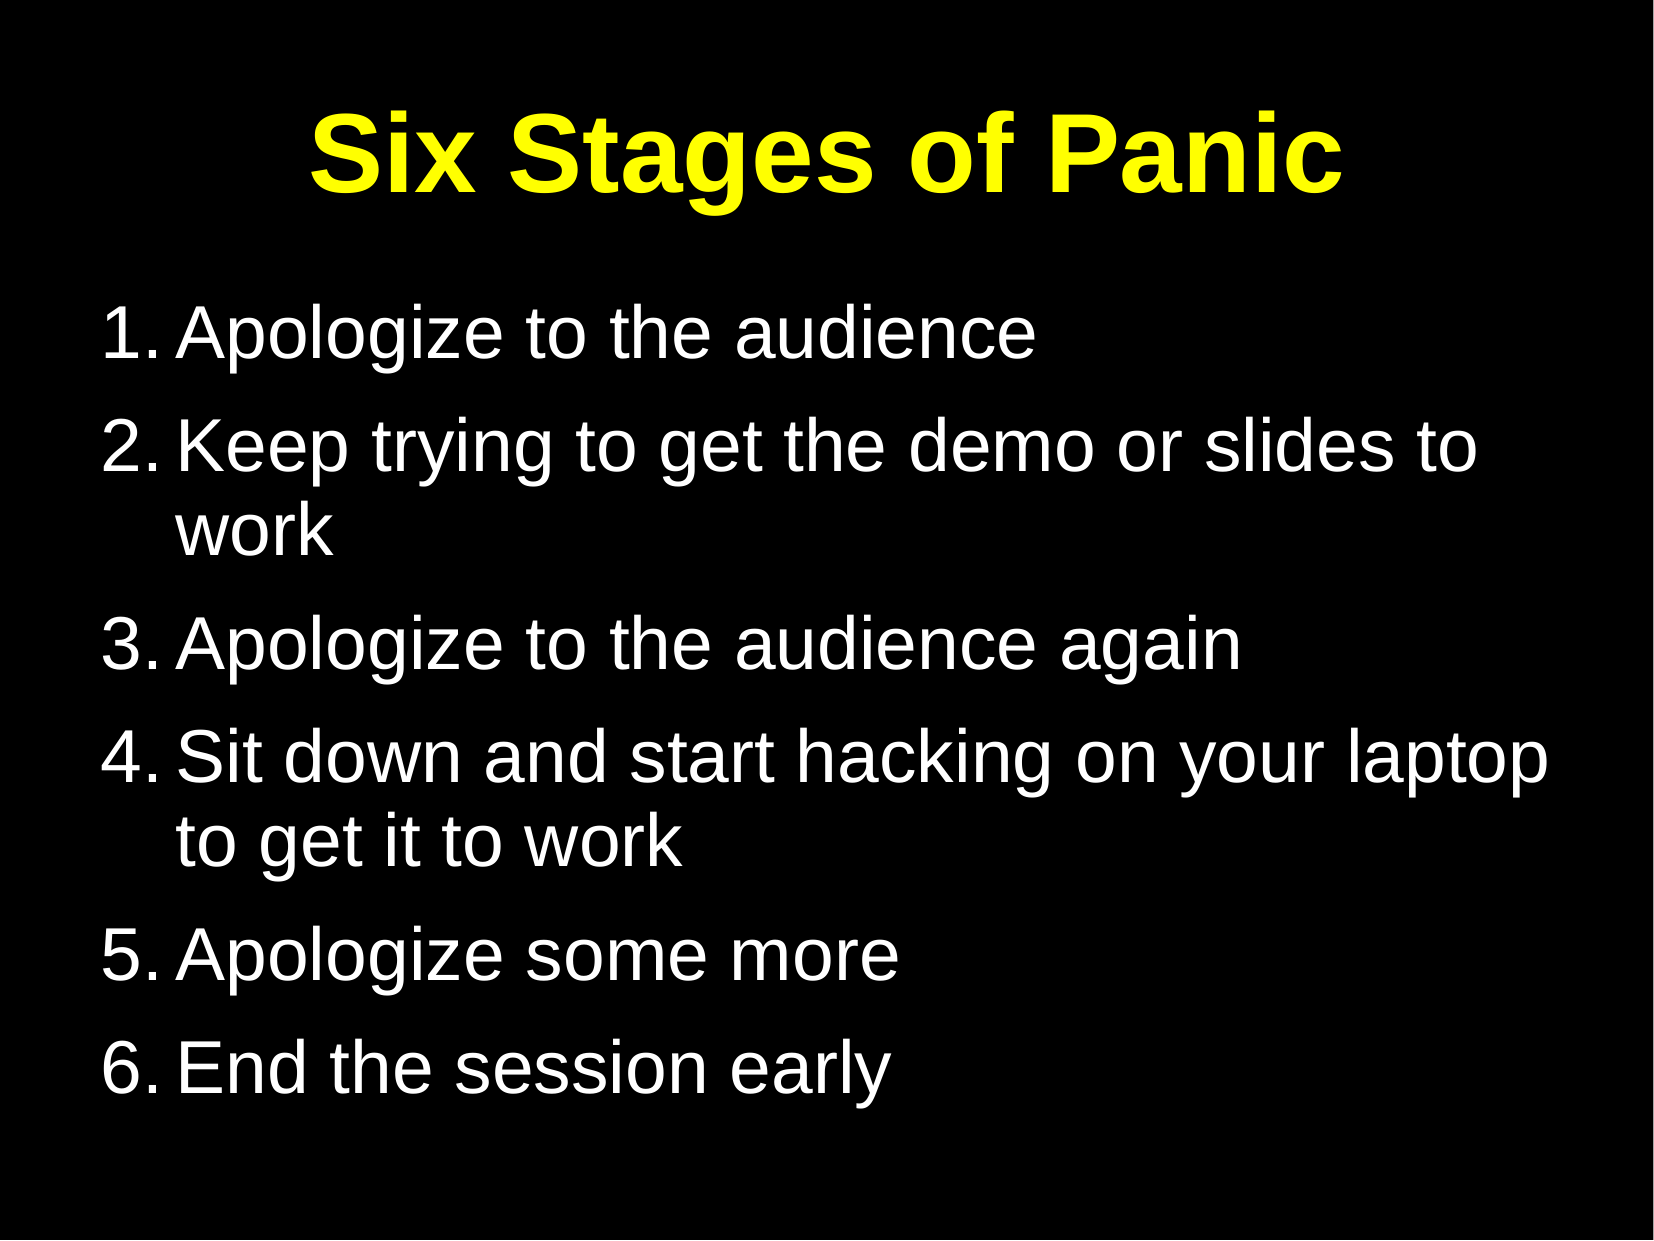

# Six Stages of Panic
Apologize to the audience
Keep trying to get the demo or slides to work
Apologize to the audience again
Sit down and start hacking on your laptop to get it to work
Apologize some more
End the session early